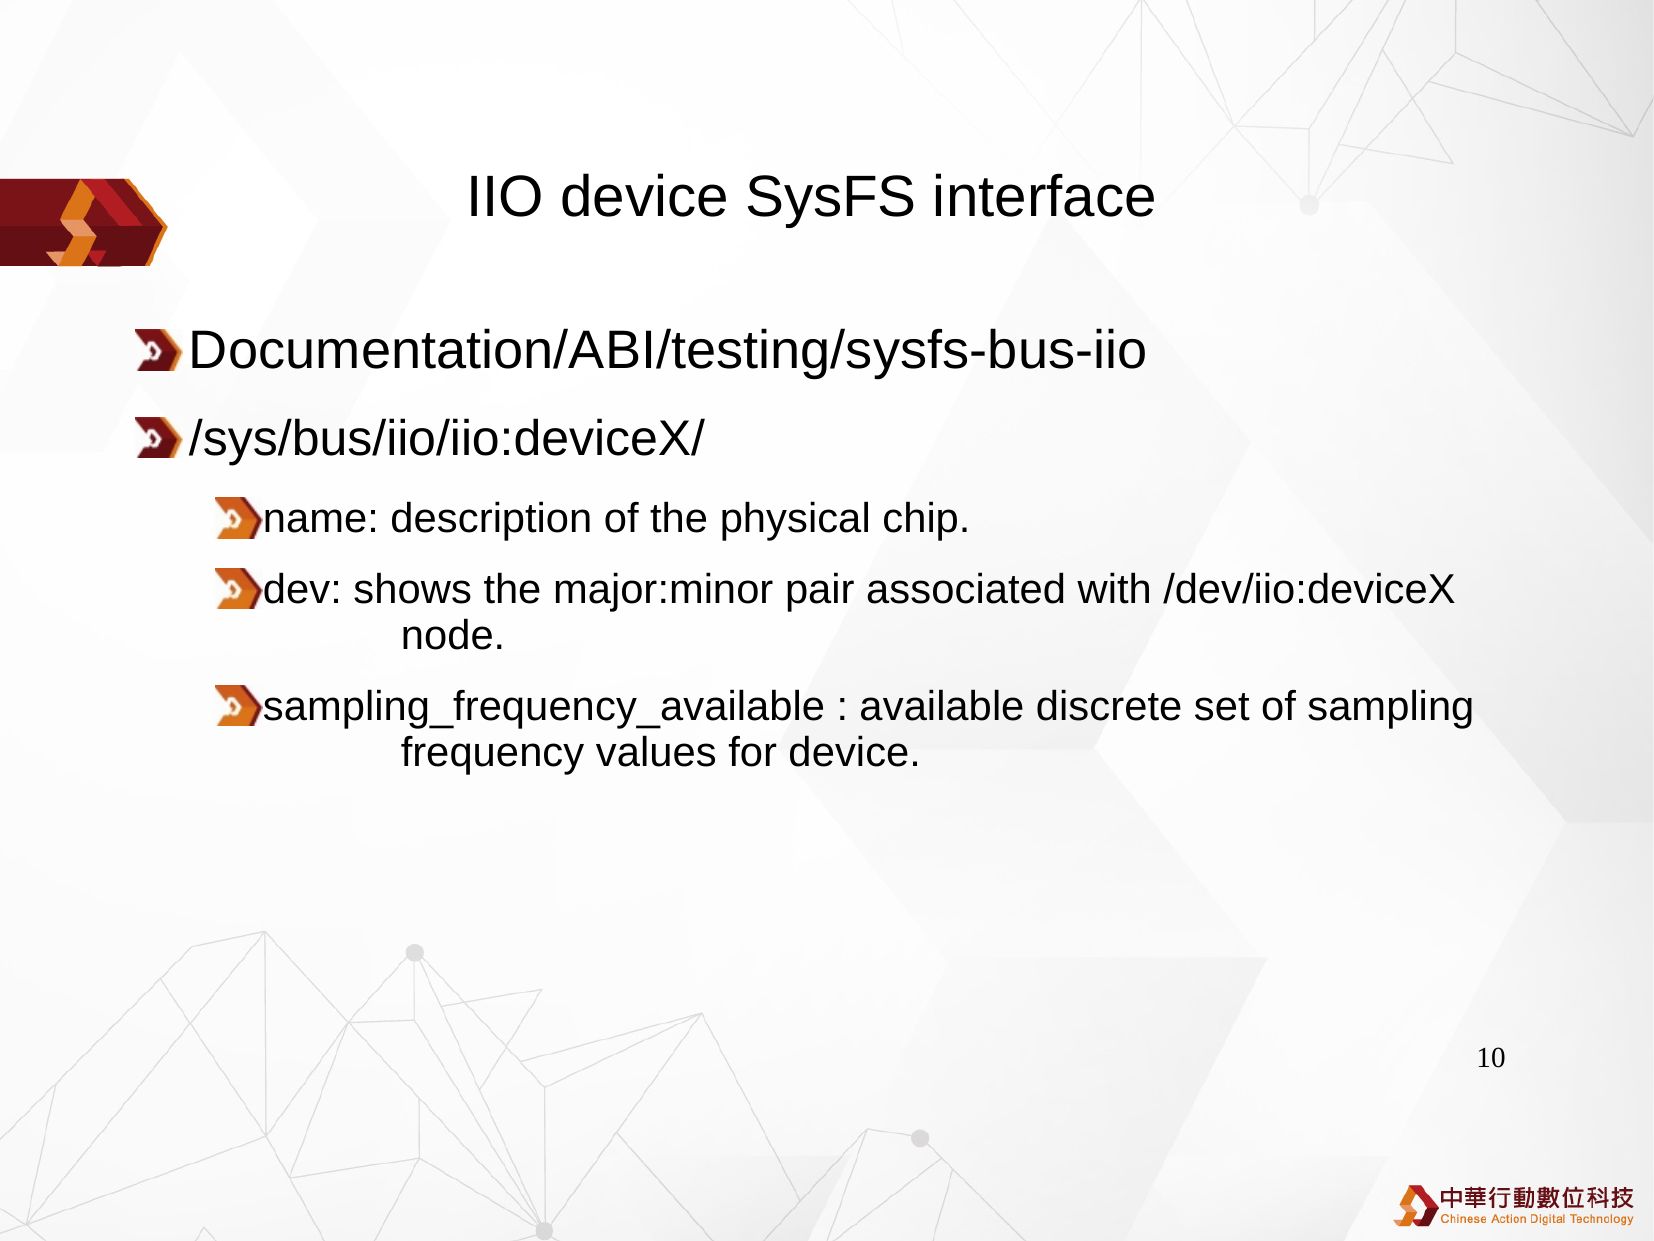

# IIO device SysFS interface
Documentation/ABI/testing/sysfs-bus-iio
/sys/bus/iio/iio:deviceX/
name: description of the physical chip.
dev: shows the major:minor pair associated with /dev/iio:deviceX node.
sampling_frequency_available : available discrete set of sampling frequency values for device.
10